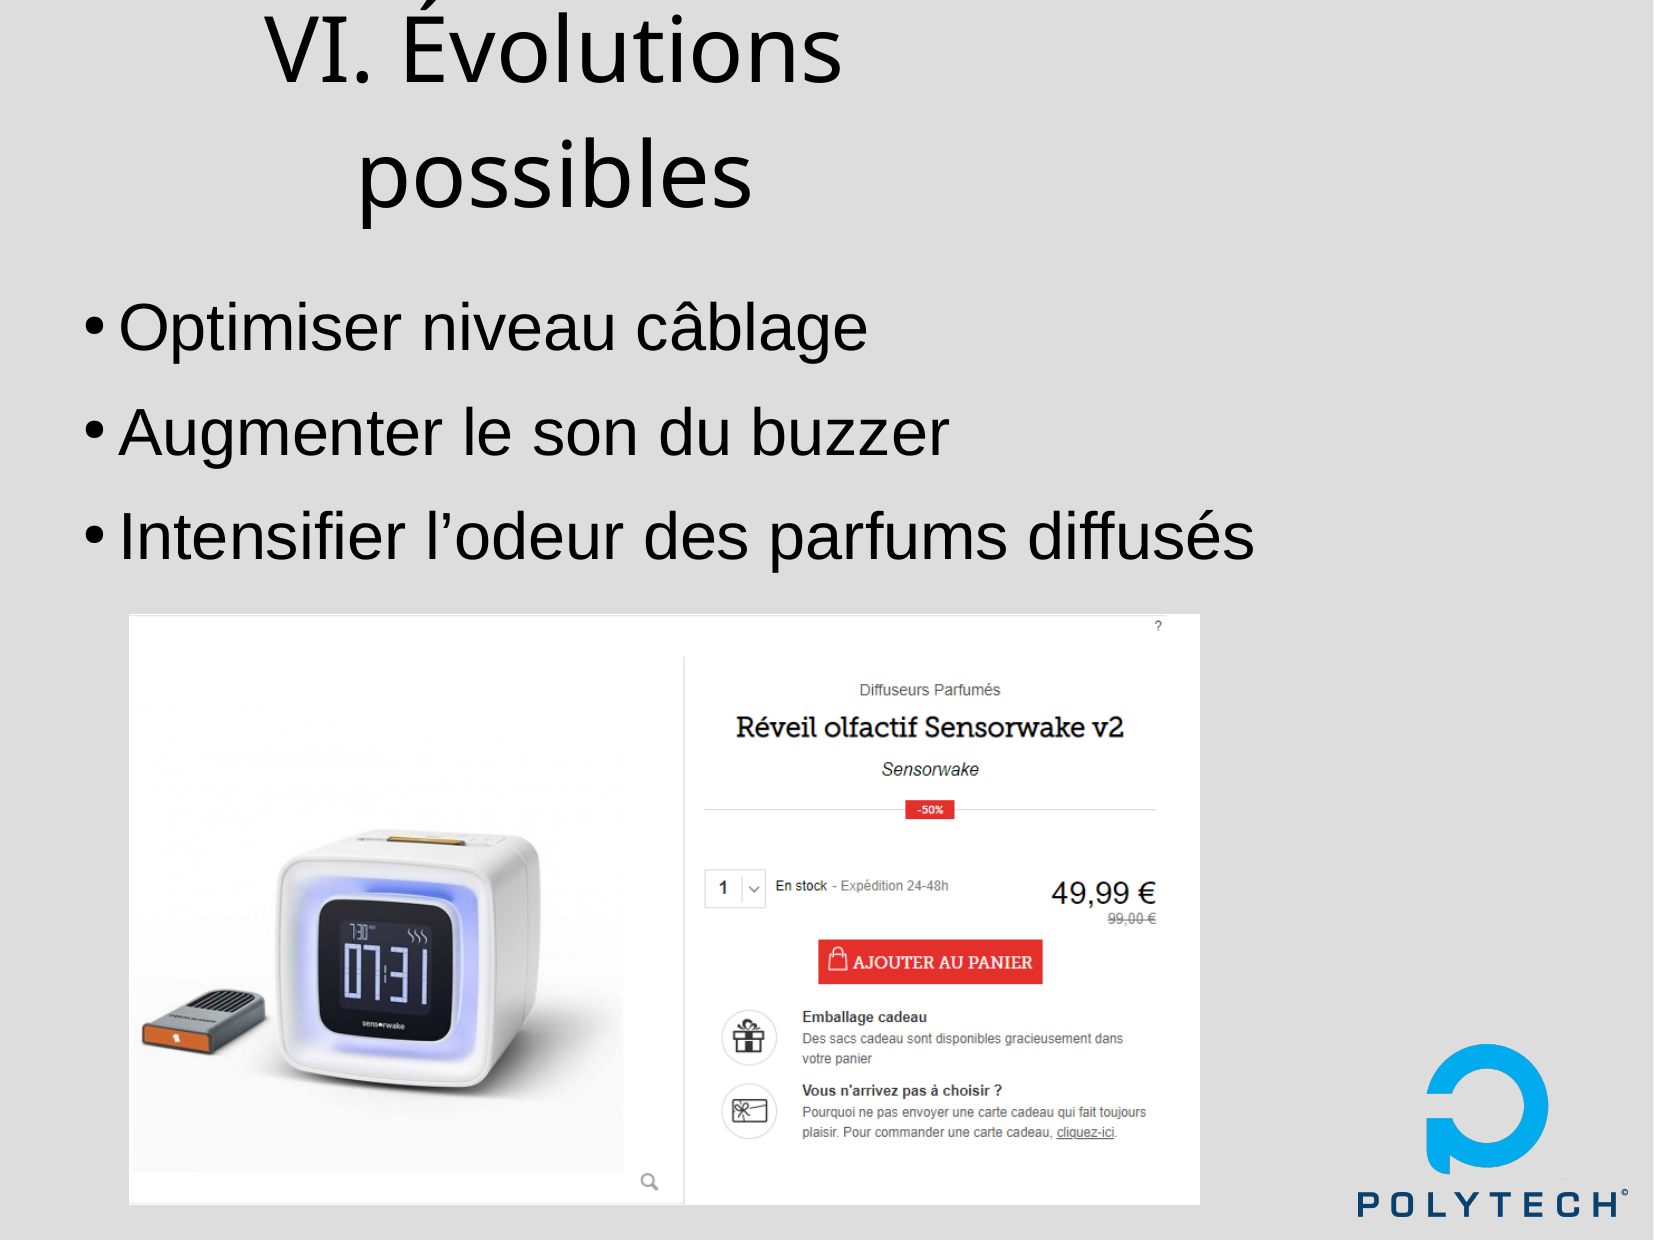

# VI. Évolutions possibles
Optimiser niveau câblage
Augmenter le son du buzzer
Intensifier l’odeur des parfums diffusés